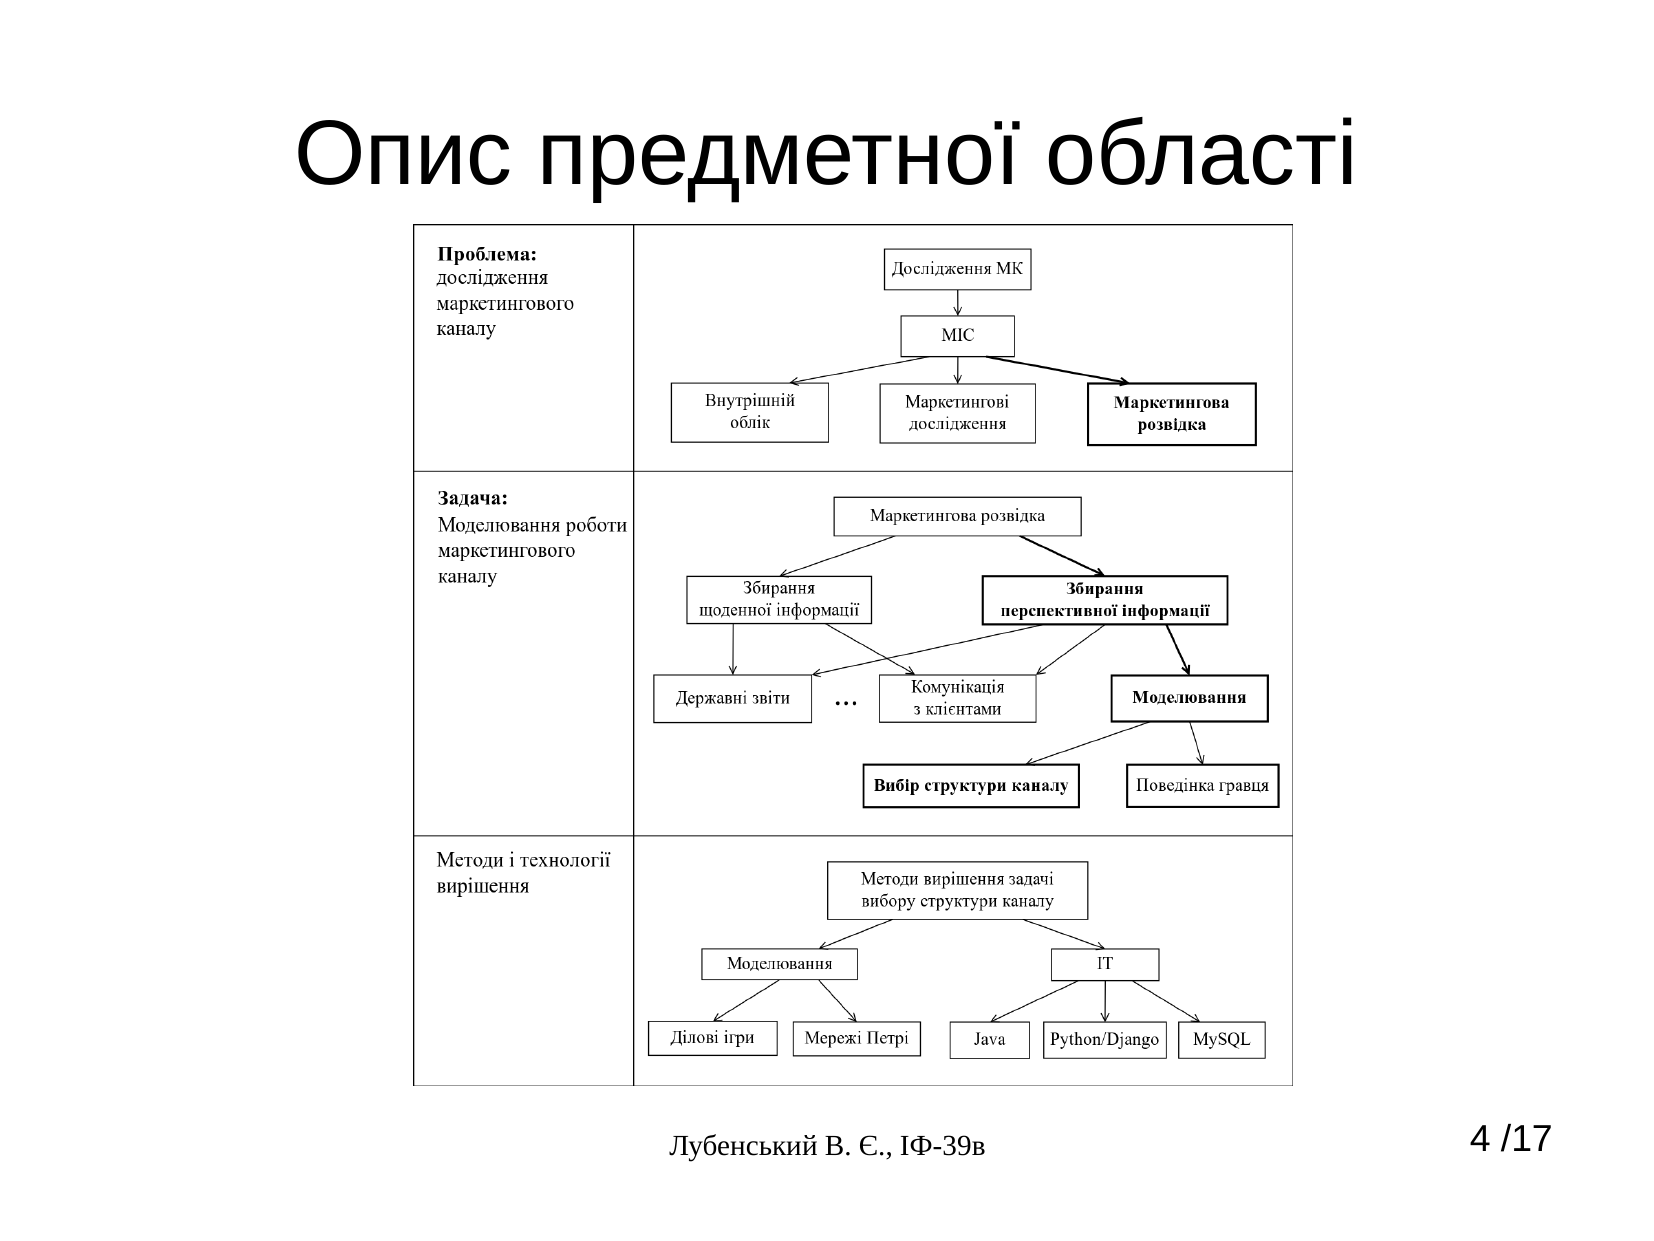

# Опис предметної області
17
Лубенський В. Є., ІФ-39в